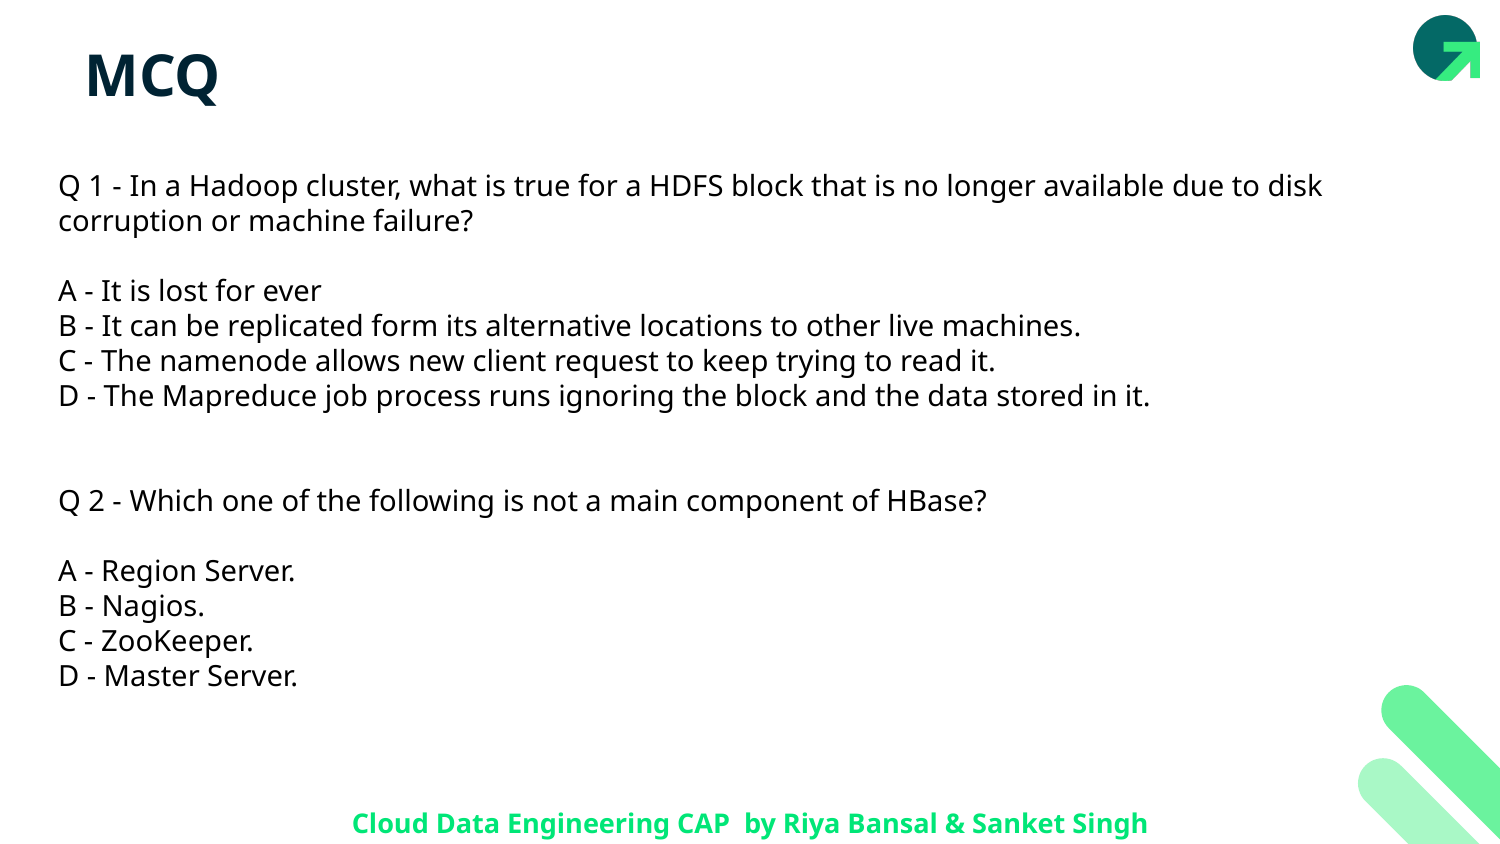

# MCQ
Q 1 - In a Hadoop cluster, what is true for a HDFS block that is no longer available due to disk corruption or machine failure?
A - It is lost for ever
B - It can be replicated form its alternative locations to other live machines.
C - The namenode allows new client request to keep trying to read it.
D - The Mapreduce job process runs ignoring the block and the data stored in it.
Q 2 - Which one of the following is not a main component of HBase?
A - Region Server.
B - Nagios.
C - ZooKeeper.
D - Master Server.
Cloud Data Engineering CAP by Riya Bansal & Sanket Singh